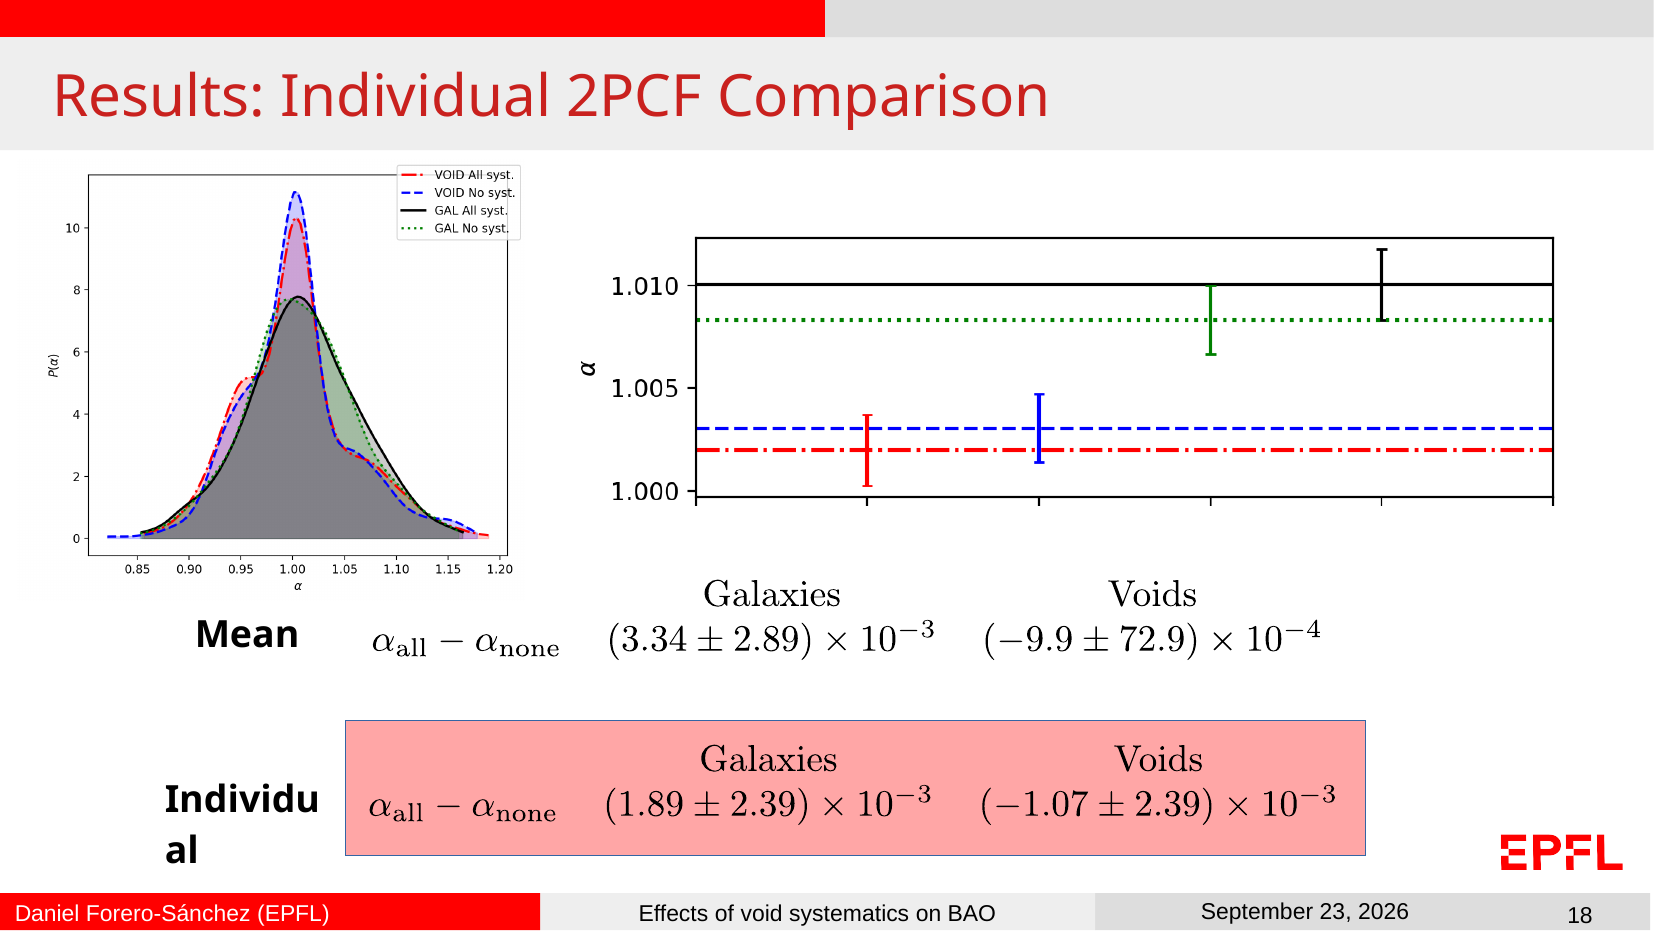

# Results: Individual 2PCF Comparison
Mean
Individual
Effects of void systematics on BAO
18